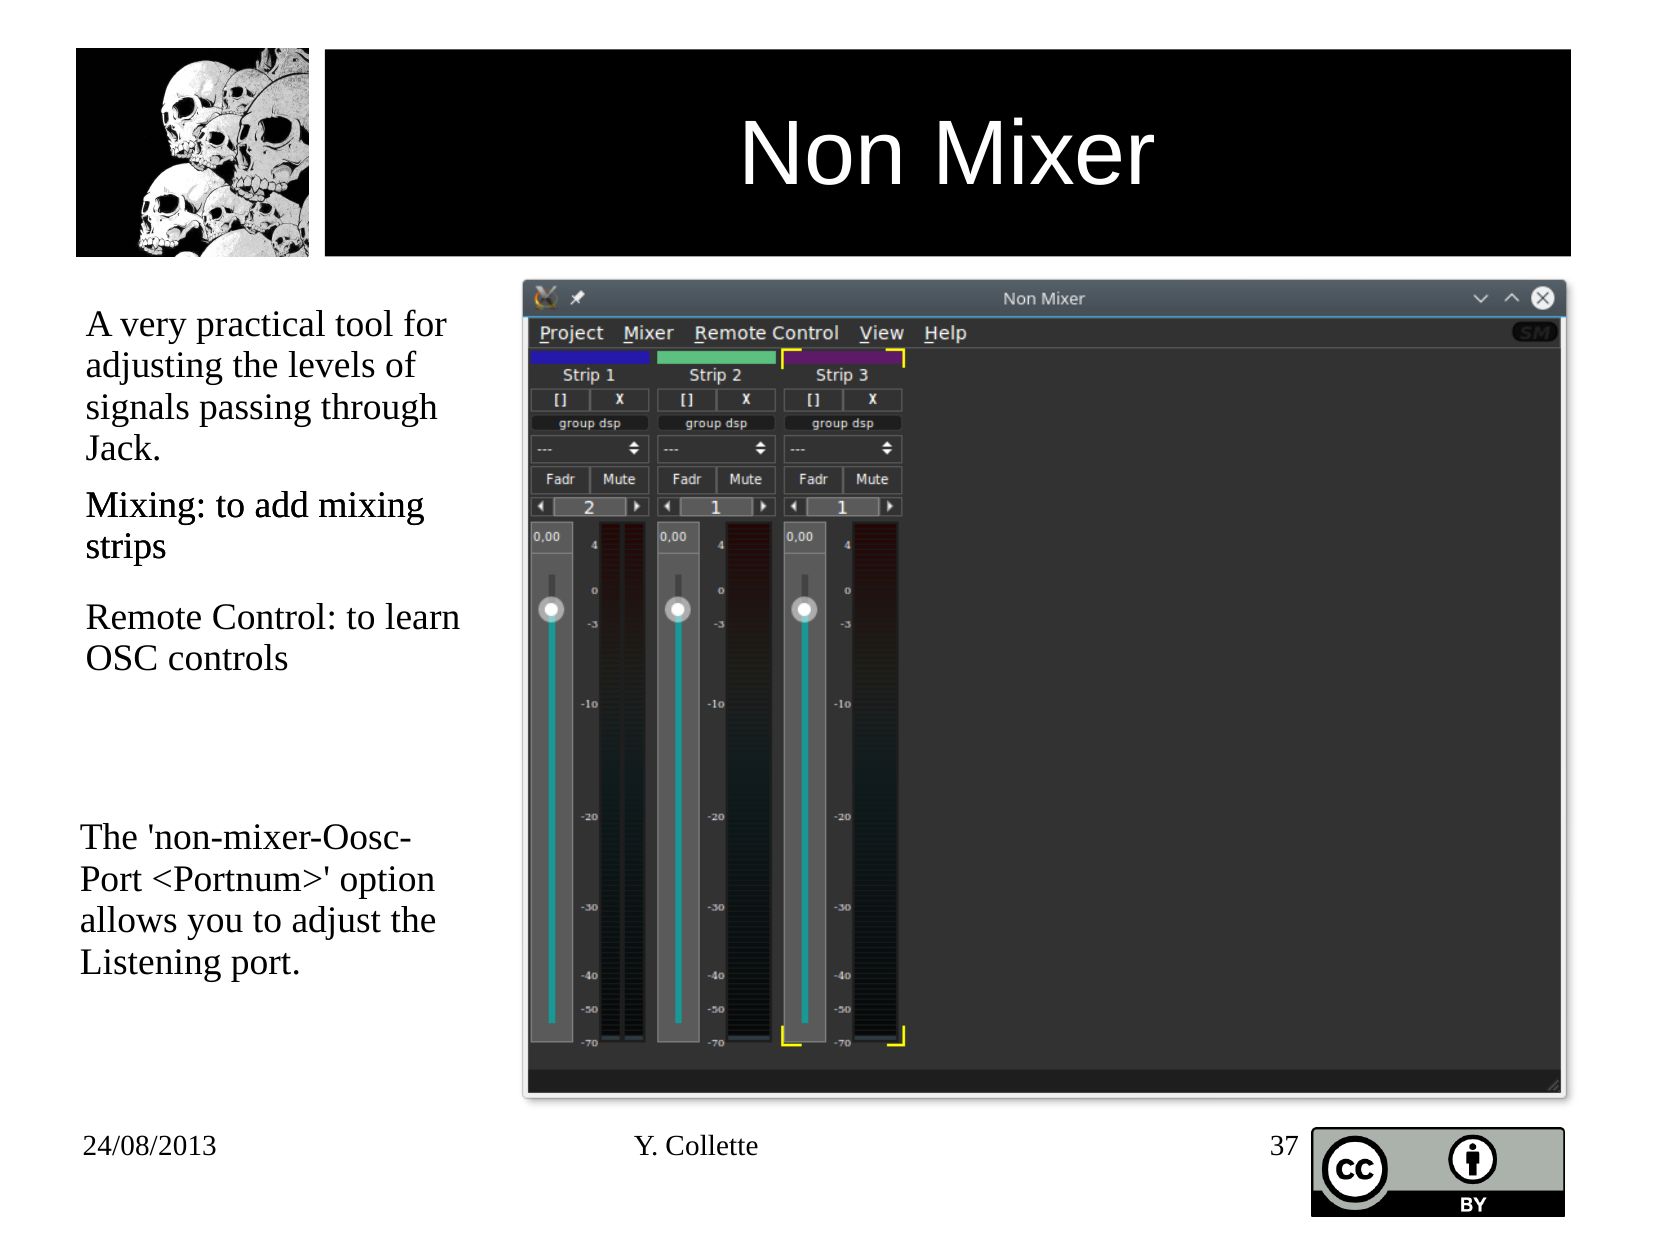

# Non Mixer
A very practical tool for adjusting the levels of signals passing through Jack.
Mixing: to add mixing strips
Mixing: to add mixing strips
Remote Control: to learn OSC controls
The 'non-mixer-Oosc-Port <Portnum>' option allows you to adjust the Listening port.
Y. Collette
37